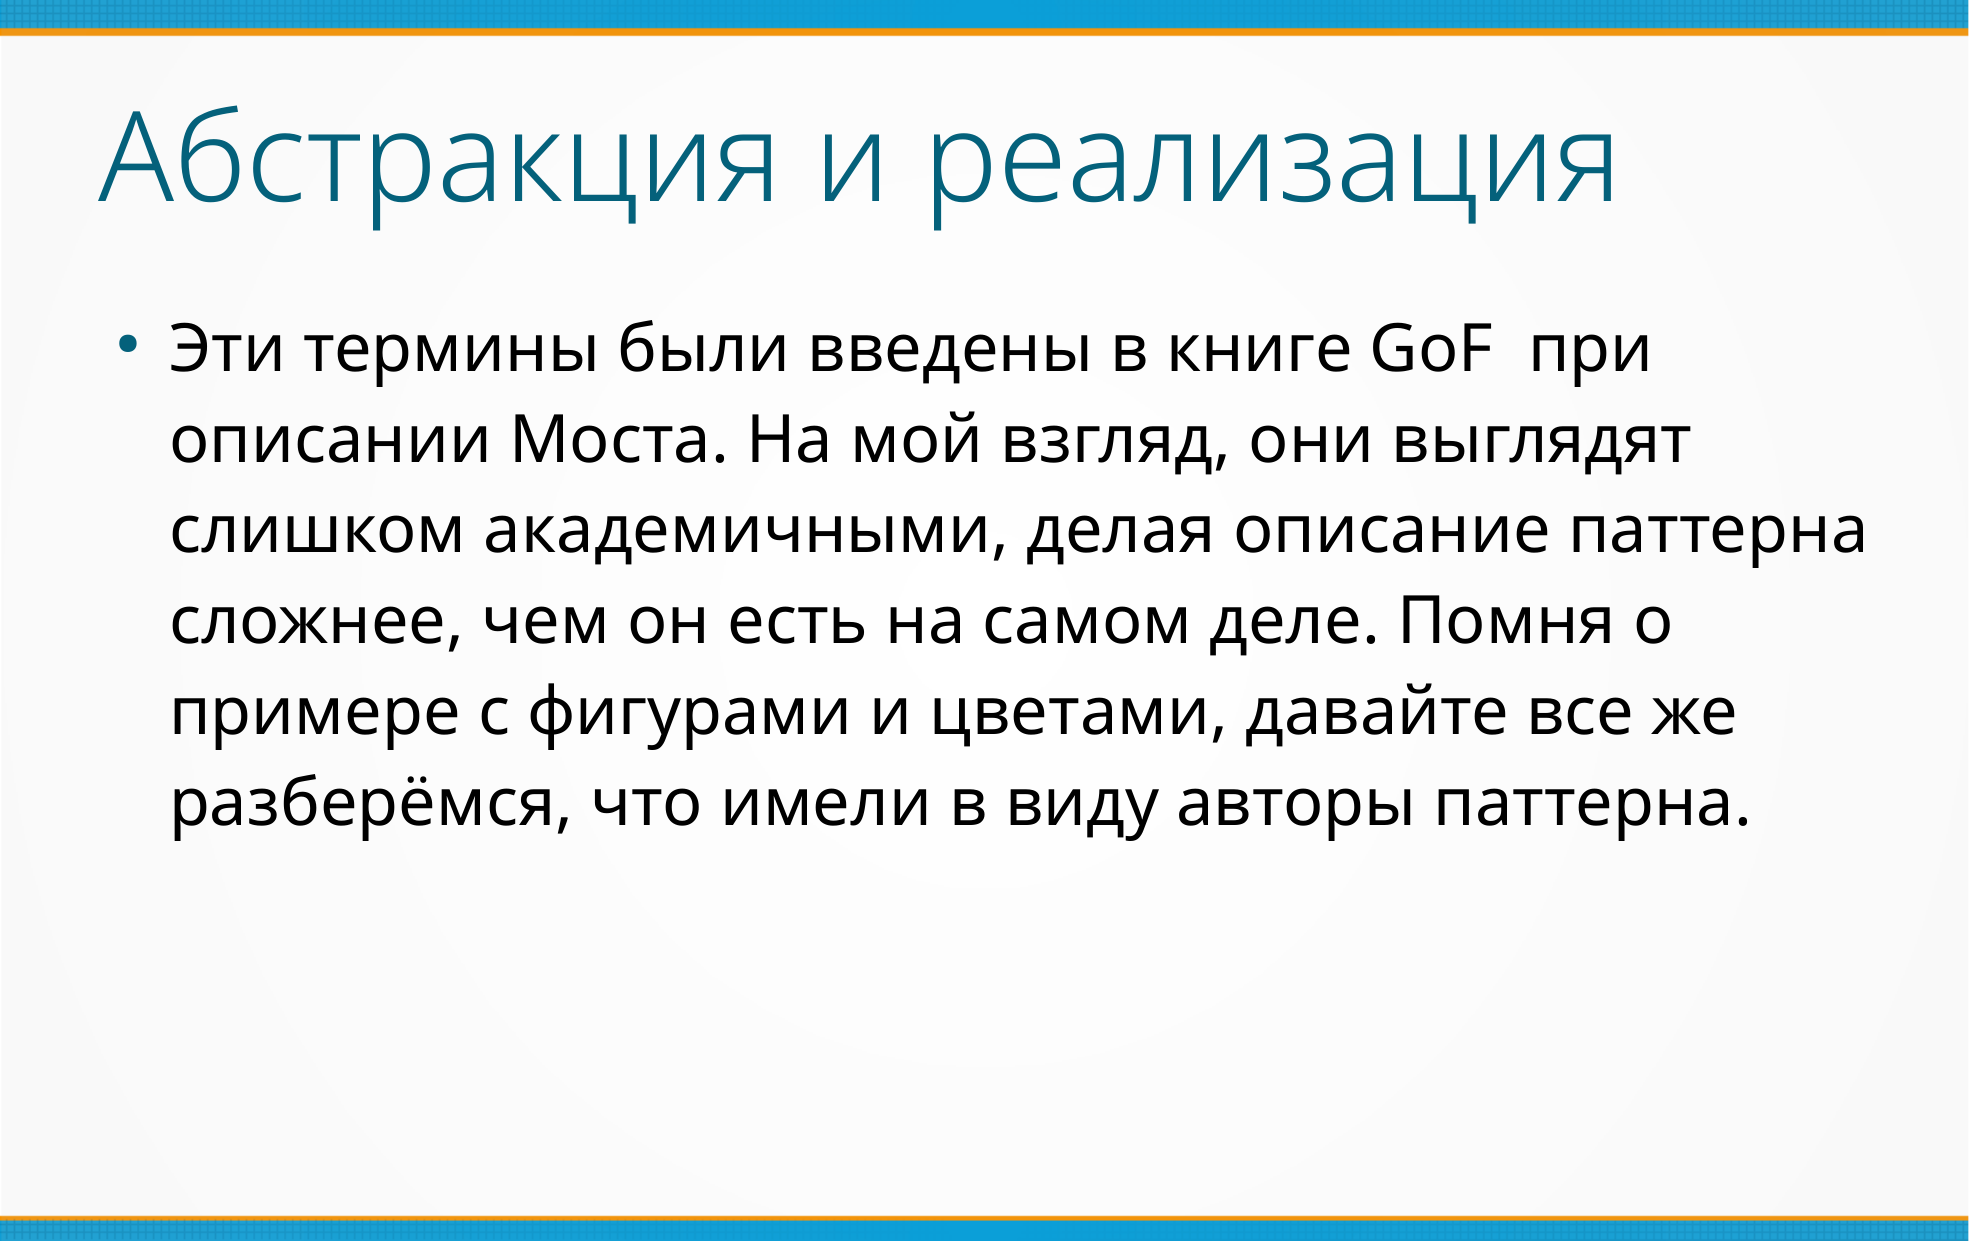

# Абстракция и реализация
Эти термины были введены в книге GoF при описании Моста. На мой взгляд, они выглядят слишком академичными, делая описание паттерна сложнее, чем он есть на самом деле. Помня о примере с фигурами и цветами, давайте все же разберёмся, что имели в виду авторы паттерна.